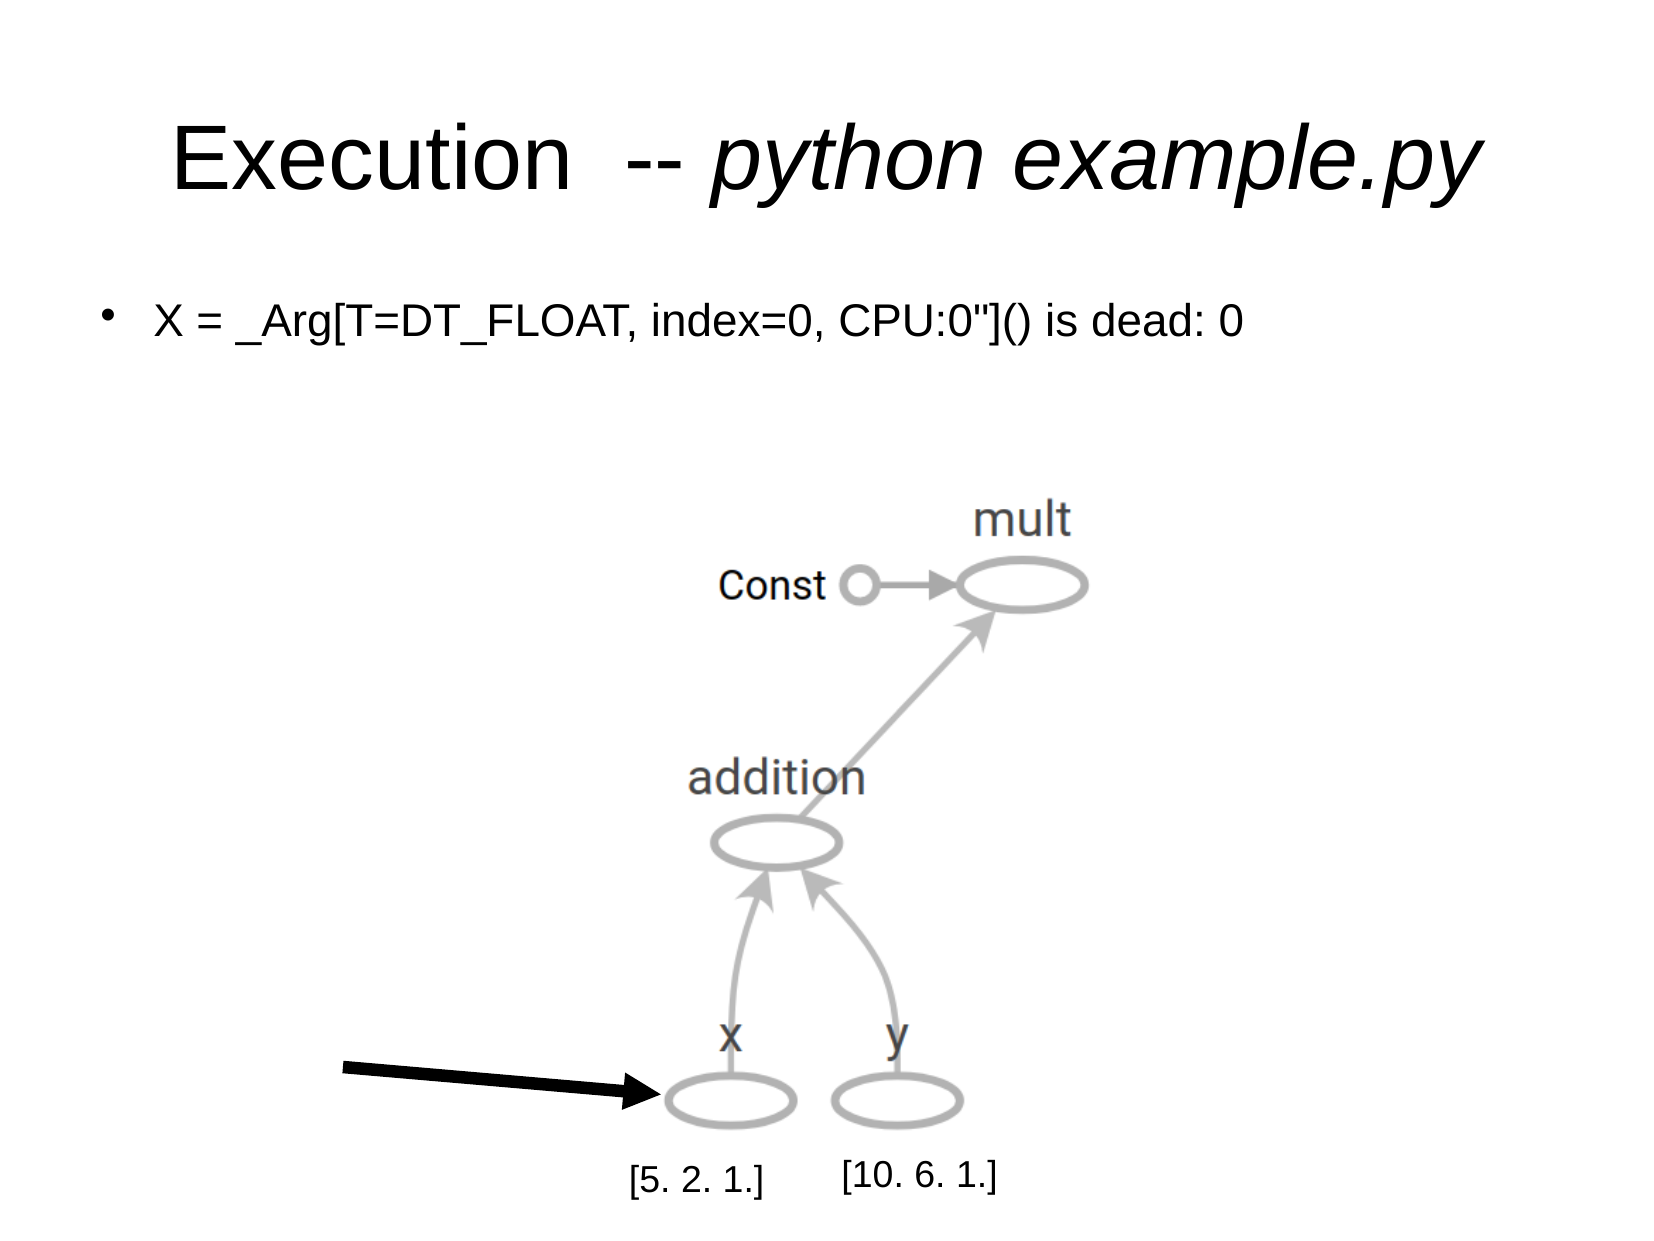

Execution -- python example.py
X = _Arg[T=DT_FLOAT, index=0, CPU:0"]() is dead: 0
[10. 6. 1.]
[5. 2. 1.]